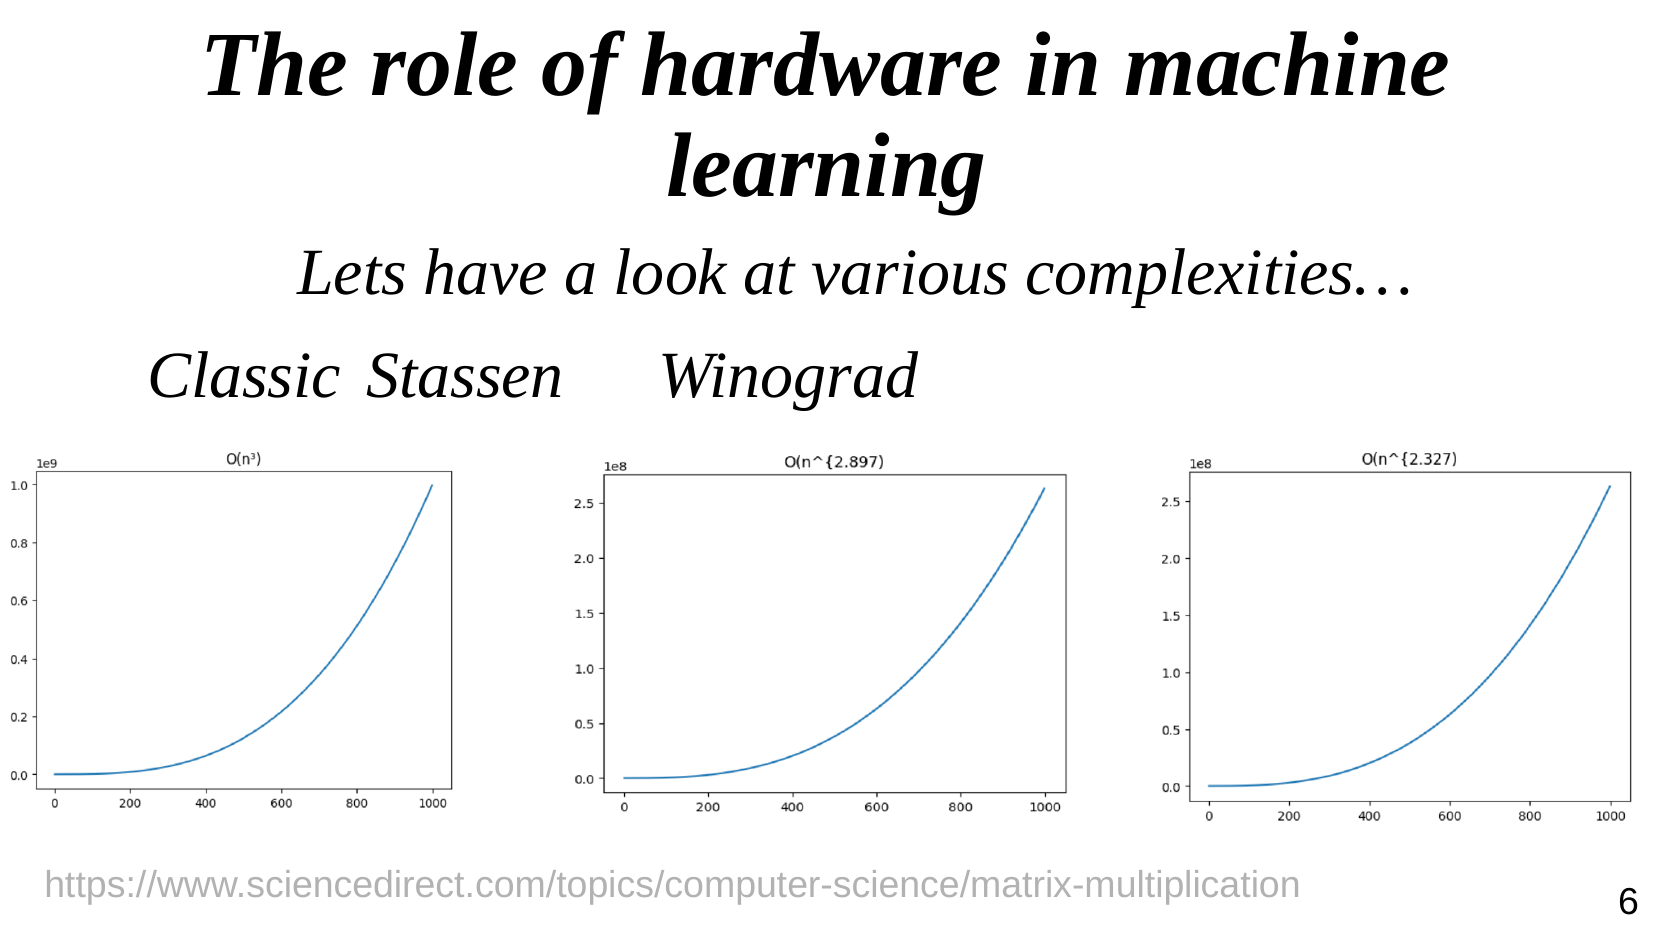

# The role of hardware in machine learning
Lets have a look at various complexities…
Classic						Stassen					Winograd
https://www.sciencedirect.com/topics/computer-science/matrix-multiplication
6